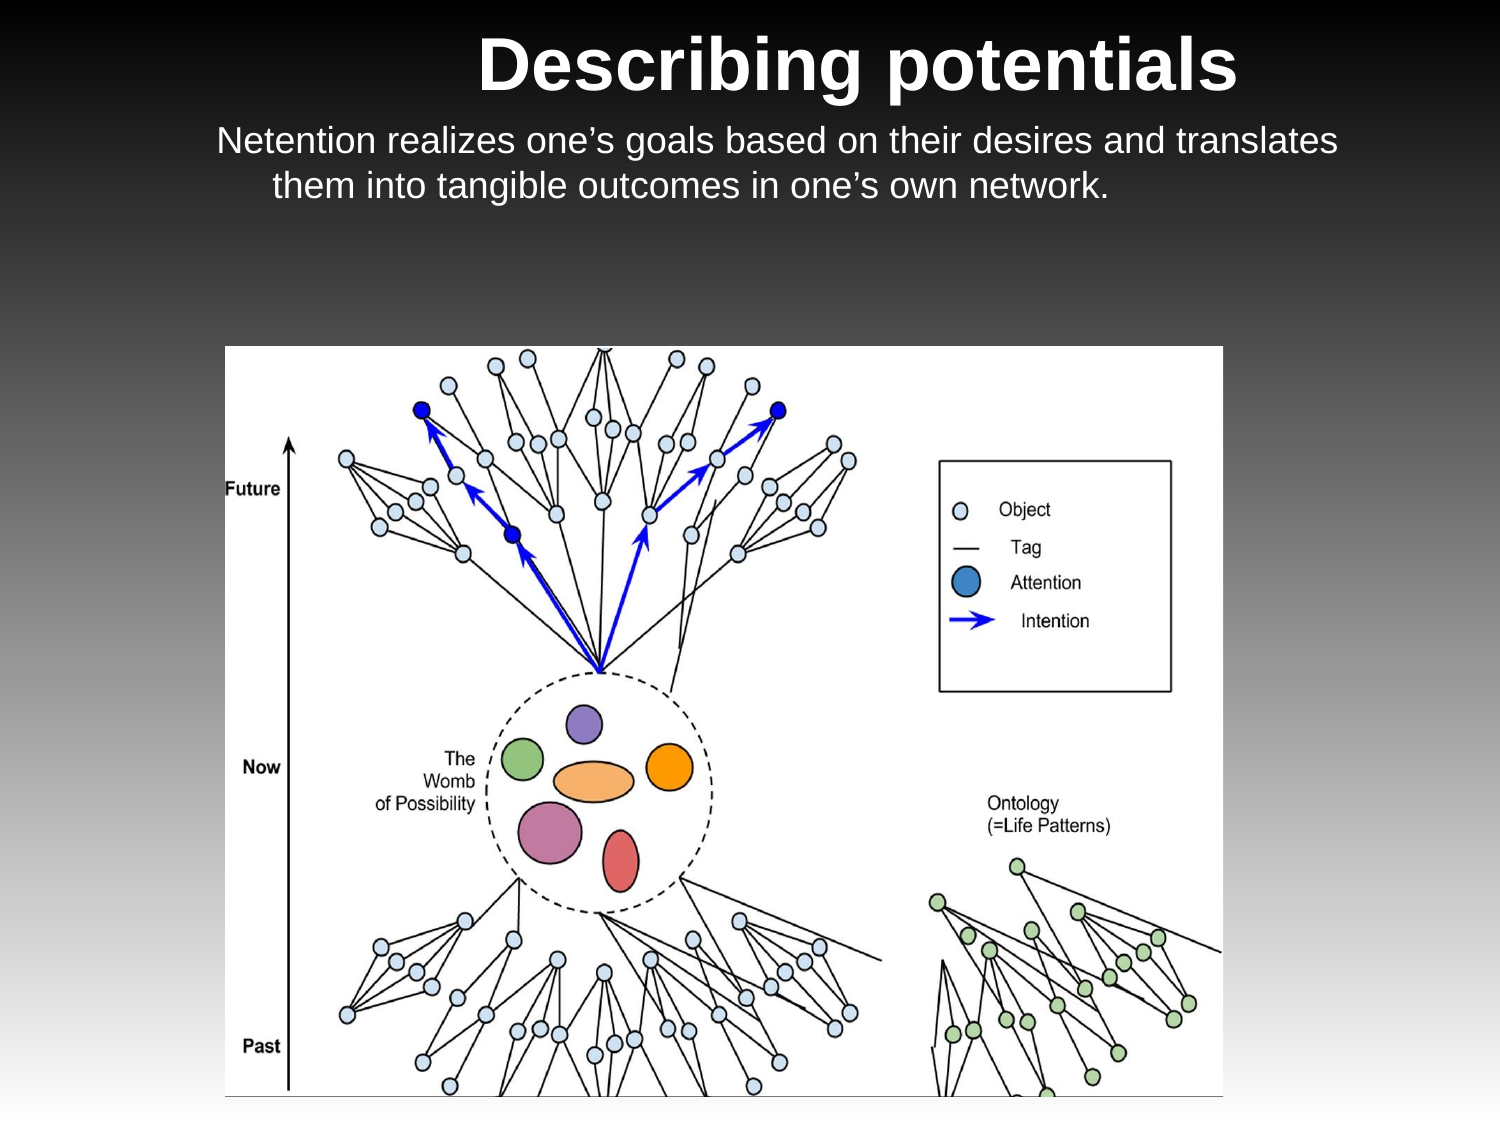

# Describing potentials
Netention realizes one’s goals based on their desires and translates them into tangible outcomes in one’s own network.